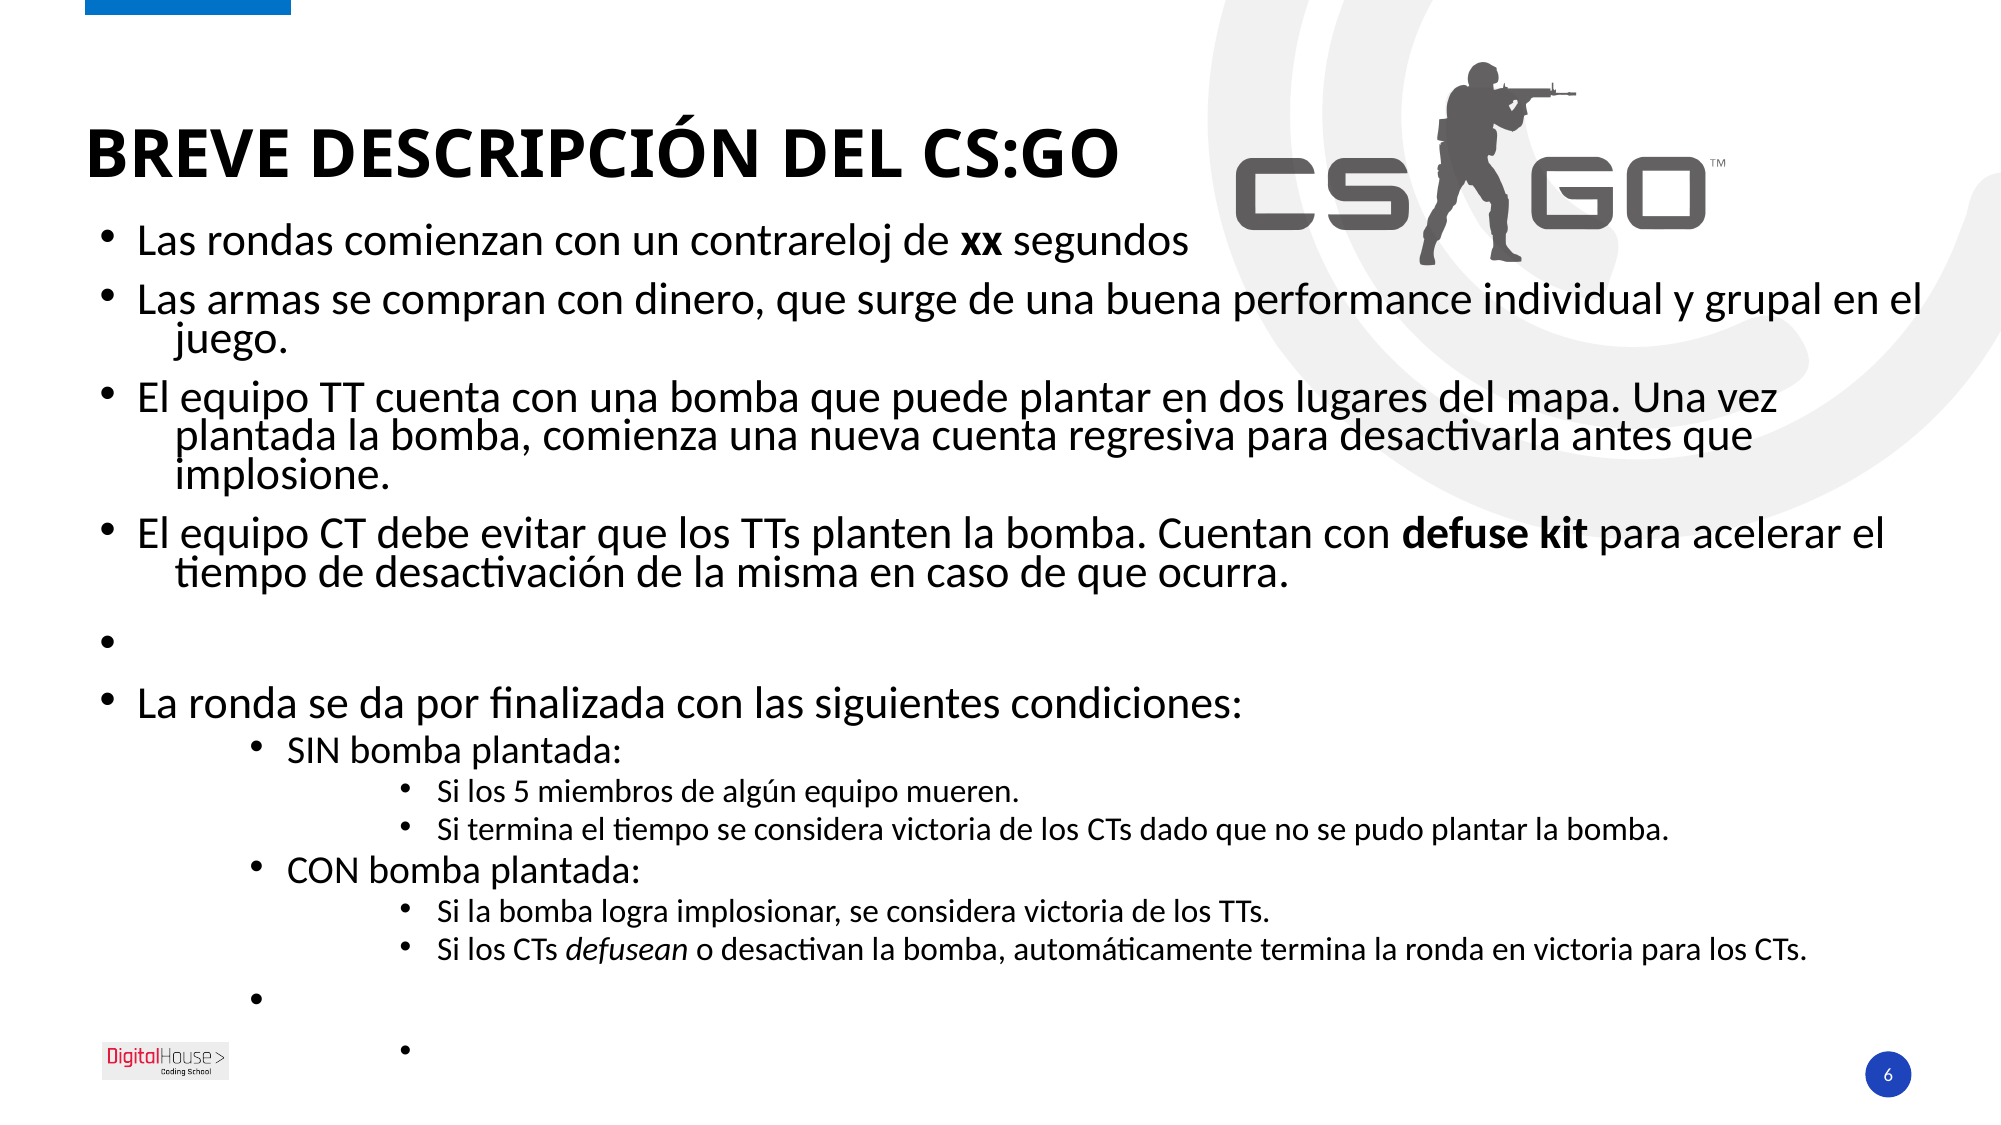

Breve descripción del CS:GO
# Las rondas comienzan con un contrareloj de xx segundos
Las armas se compran con dinero, que surge de una buena performance individual y grupal en el juego.
El equipo TT cuenta con una bomba que puede plantar en dos lugares del mapa. Una vez plantada la bomba, comienza una nueva cuenta regresiva para desactivarla antes que implosione.
El equipo CT debe evitar que los TTs planten la bomba. Cuentan con defuse kit para acelerar el tiempo de desactivación de la misma en caso de que ocurra.
La ronda se da por finalizada con las siguientes condiciones:
SIN bomba plantada:
Si los 5 miembros de algún equipo mueren.
Si termina el tiempo se considera victoria de los CTs dado que no se pudo plantar la bomba.
CON bomba plantada:
Si la bomba logra implosionar, se considera victoria de los TTs.
Si los CTs defusean o desactivan la bomba, automáticamente termina la ronda en victoria para los CTs.